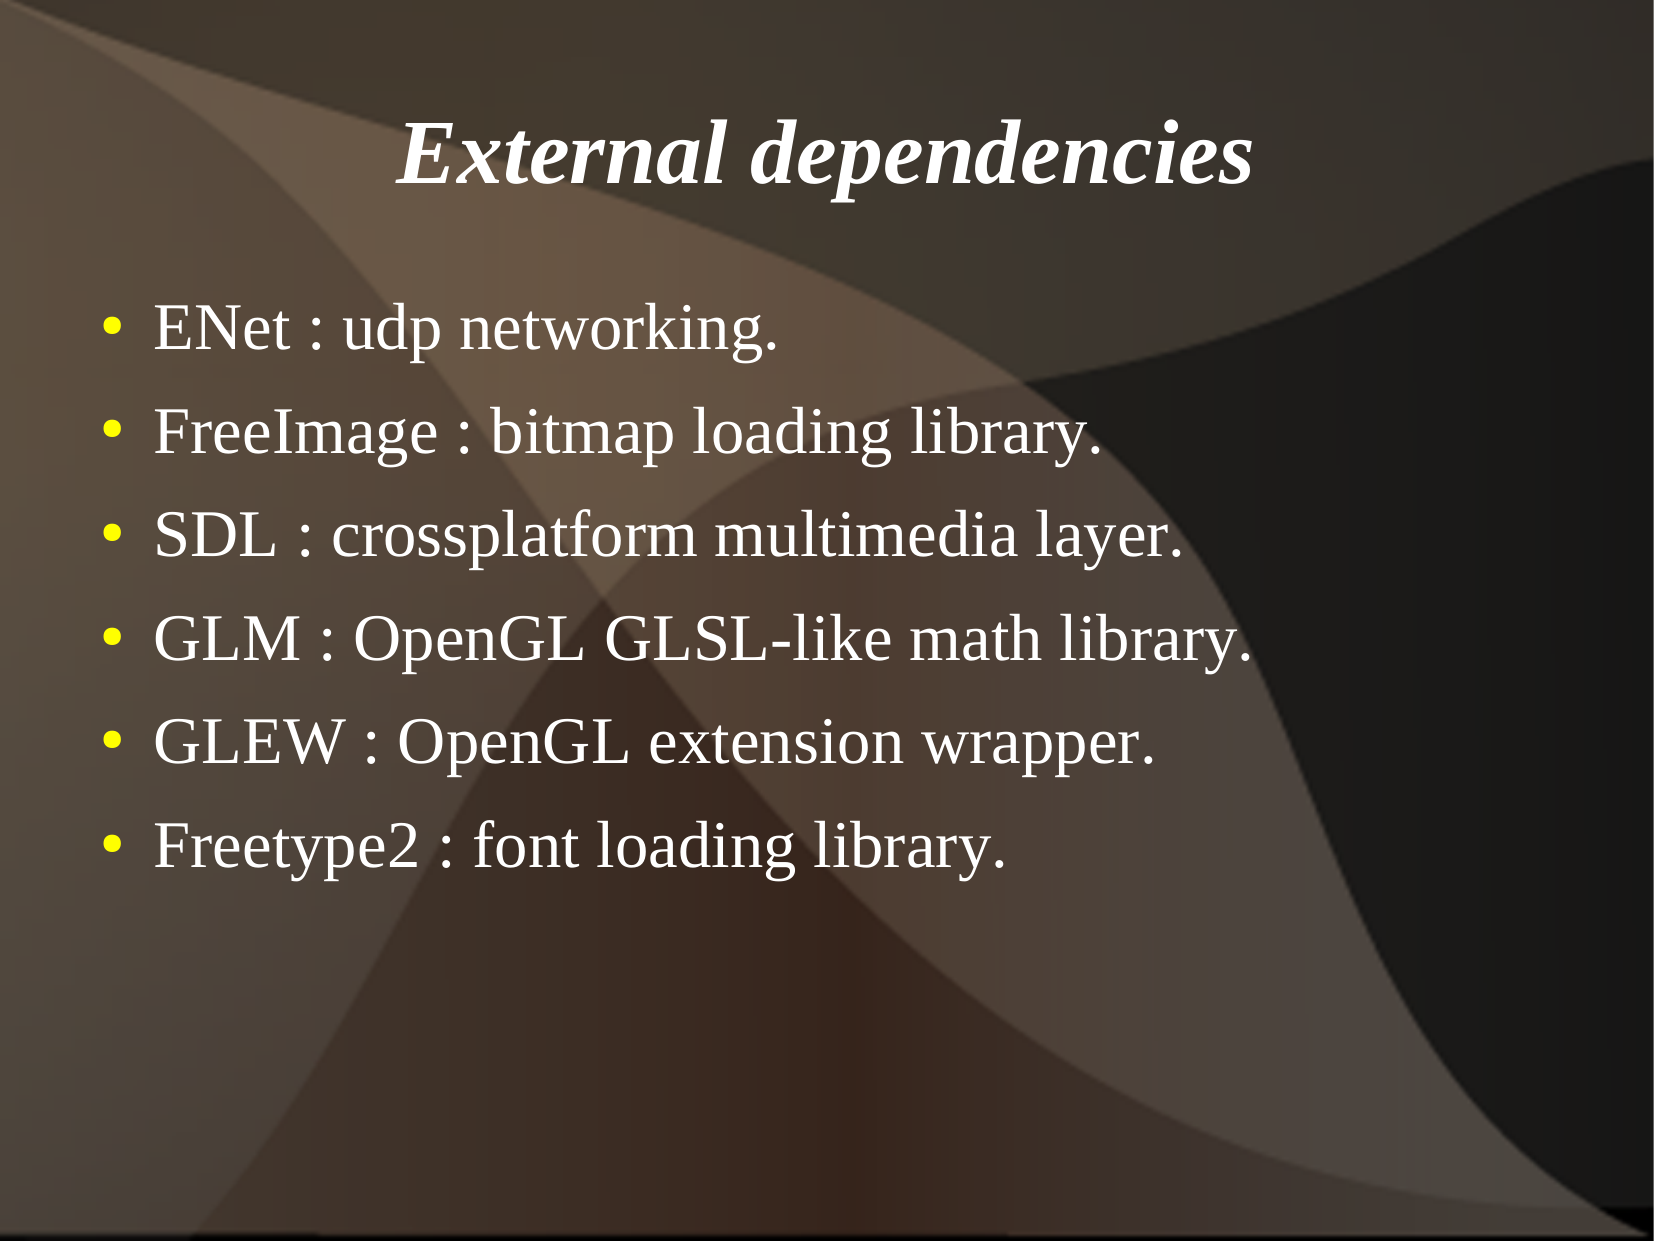

# External dependencies
ENet : udp networking.
FreeImage : bitmap loading library.
SDL : crossplatform multimedia layer.
GLM : OpenGL GLSL-like math library.
GLEW : OpenGL extension wrapper.
Freetype2 : font loading library.